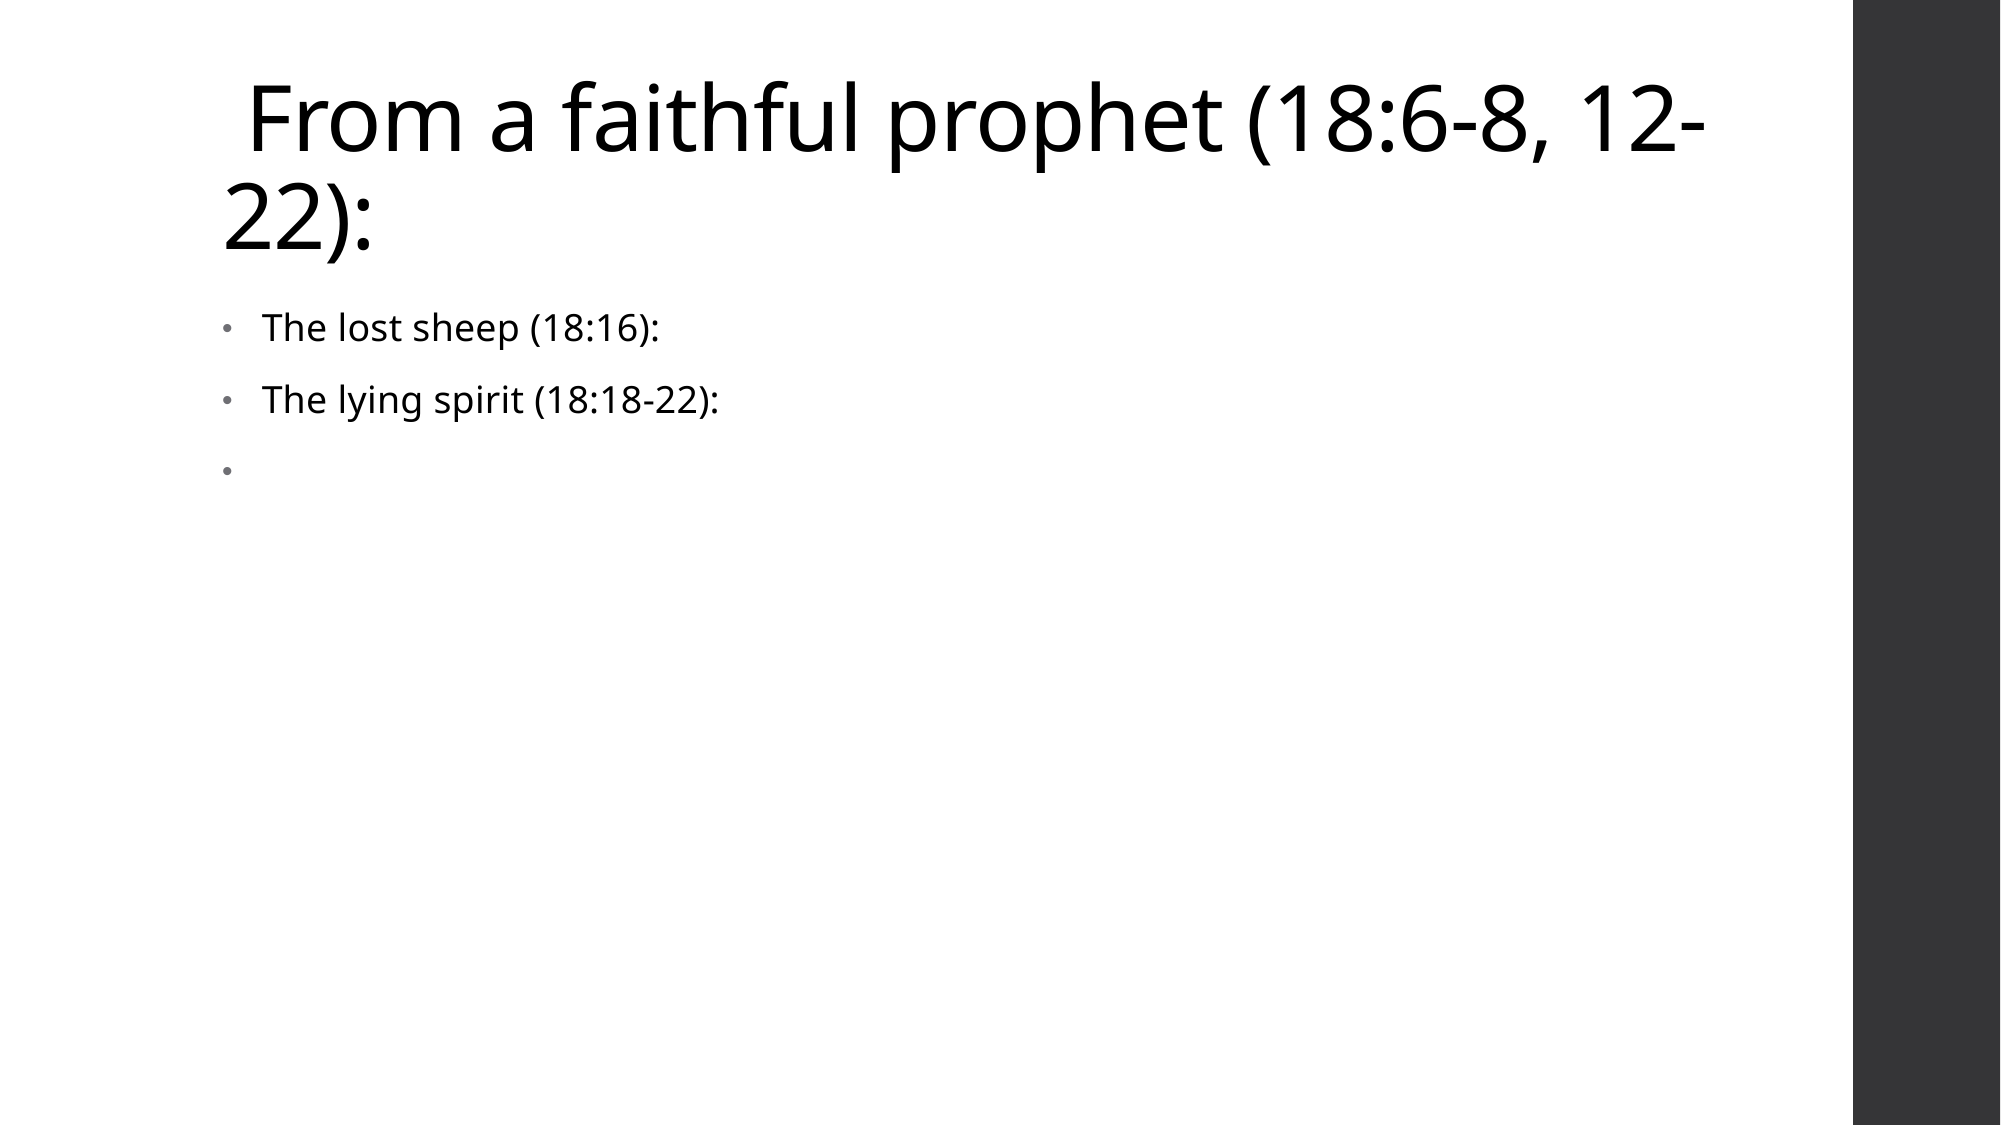

# From a faithful prophet (18:6-8, 12-22):
 The lost sheep (18:16):
 The lying spirit (18:18-22):